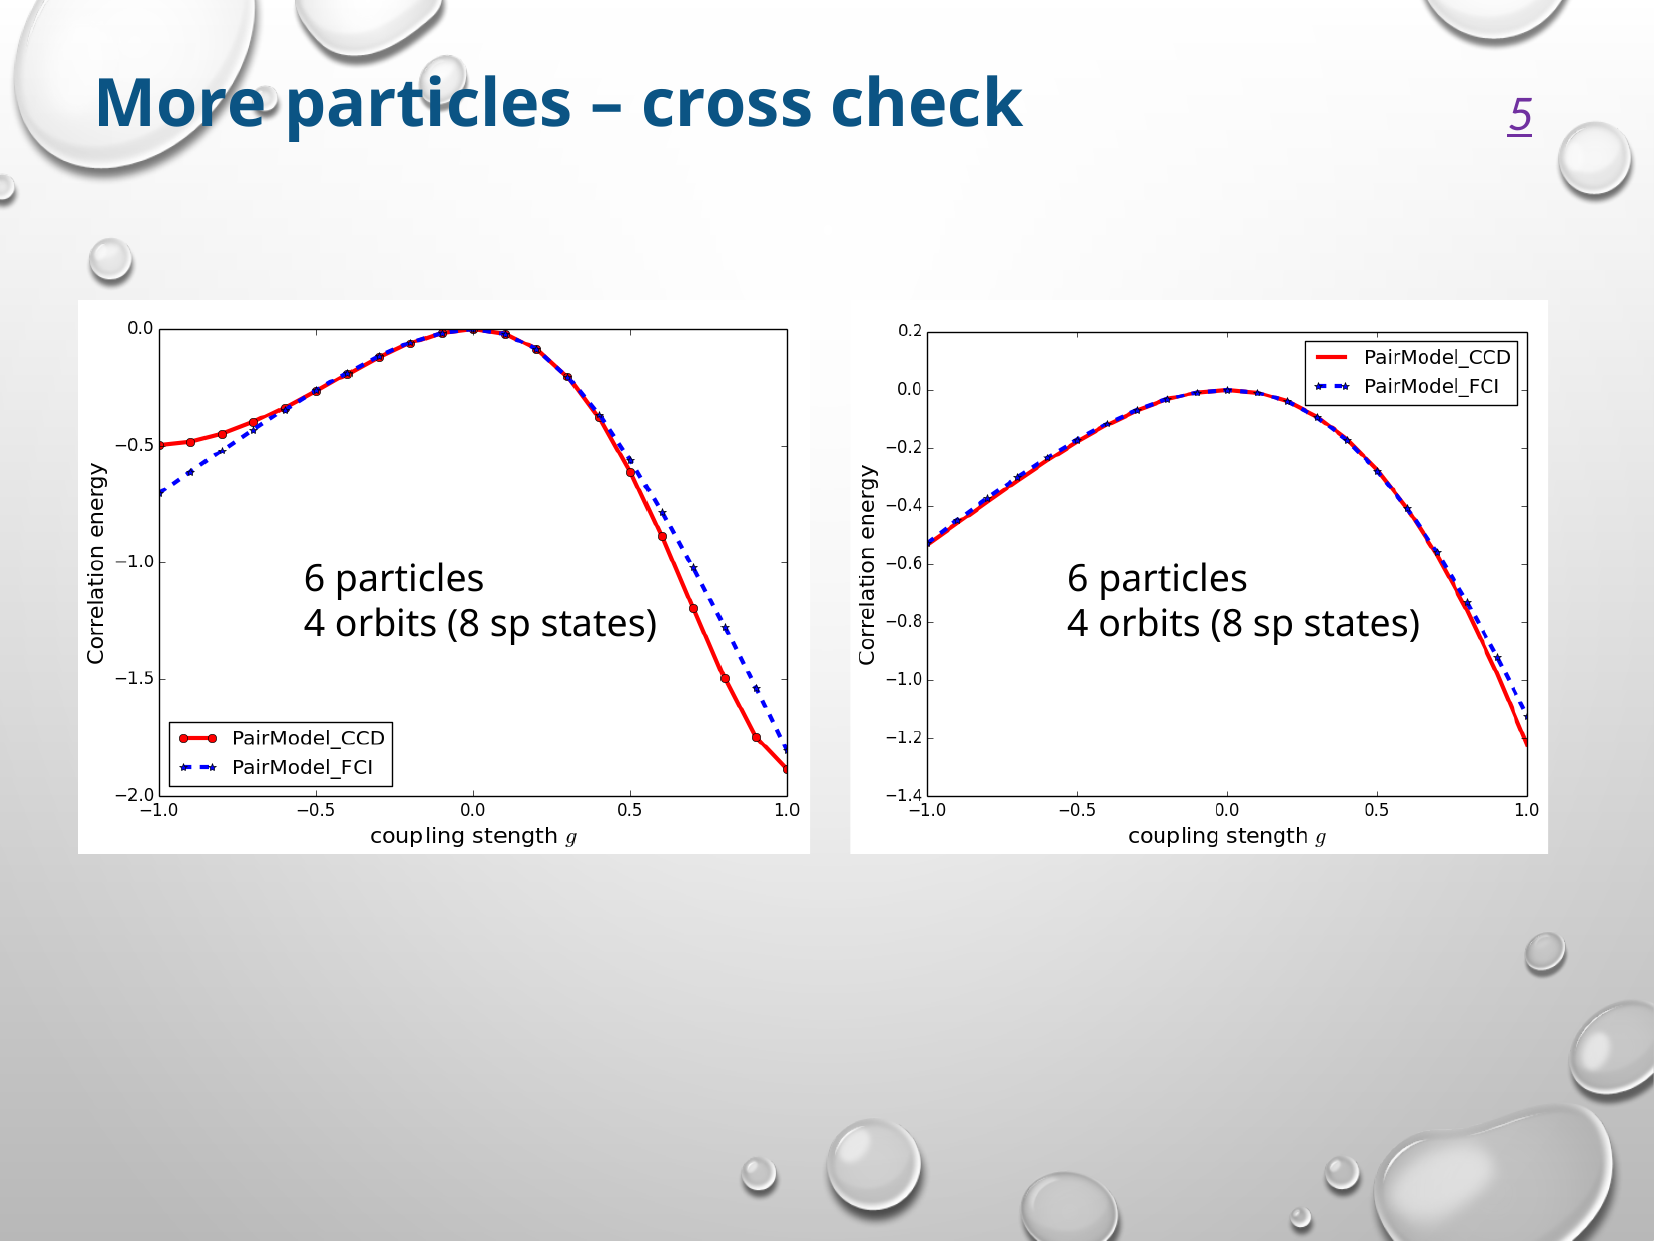

More particles – cross check
5
6 particles
4 orbits (8 sp states)
6 particles
4 orbits (8 sp states)